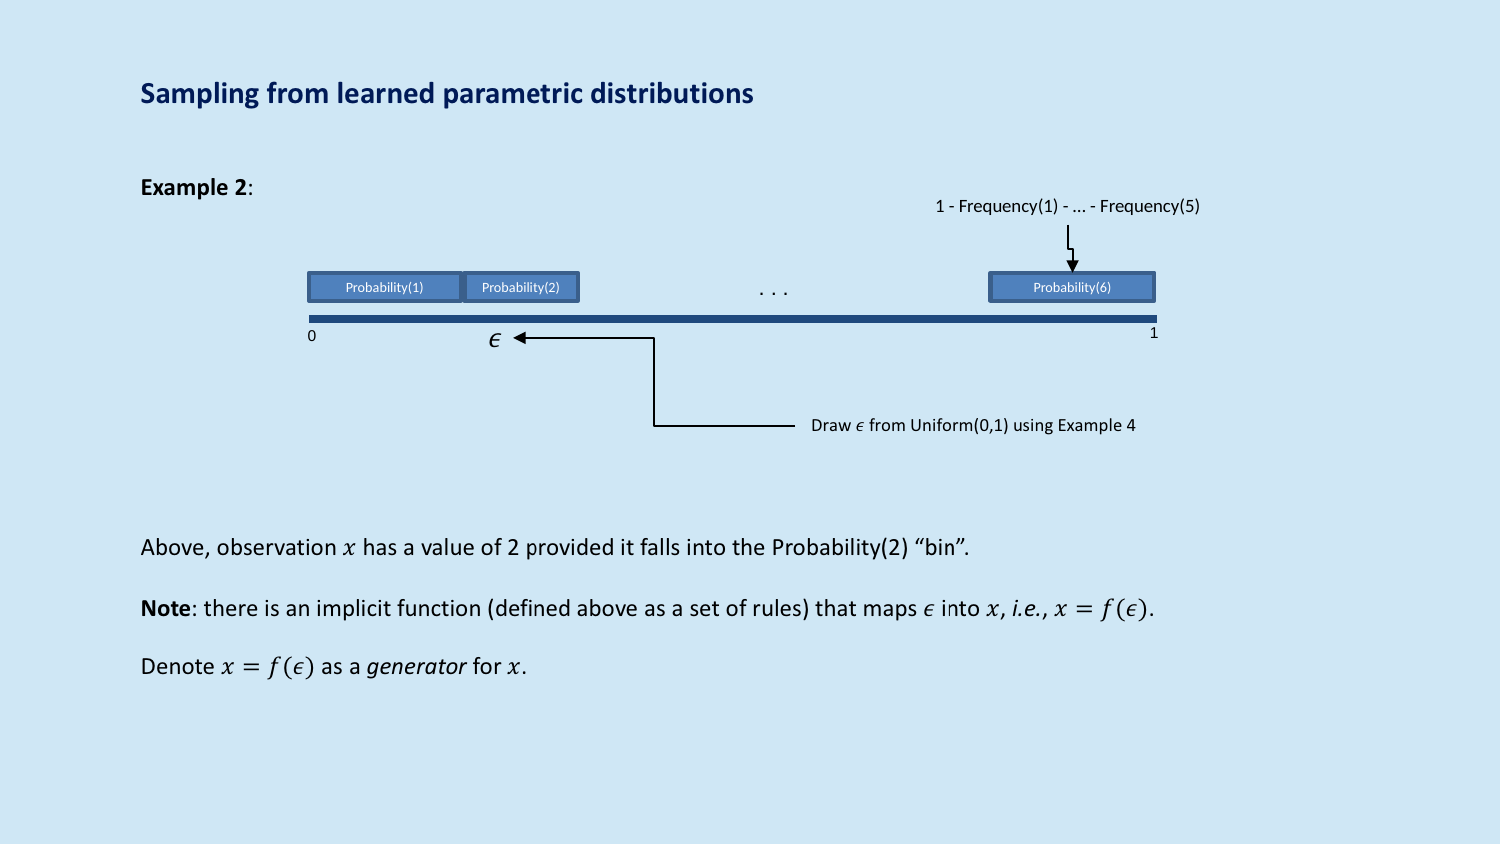

1 - Frequency(1) - … - Frequency(5)
. . .
Probability(1)
Probability(2)
Probability(6)
1
0